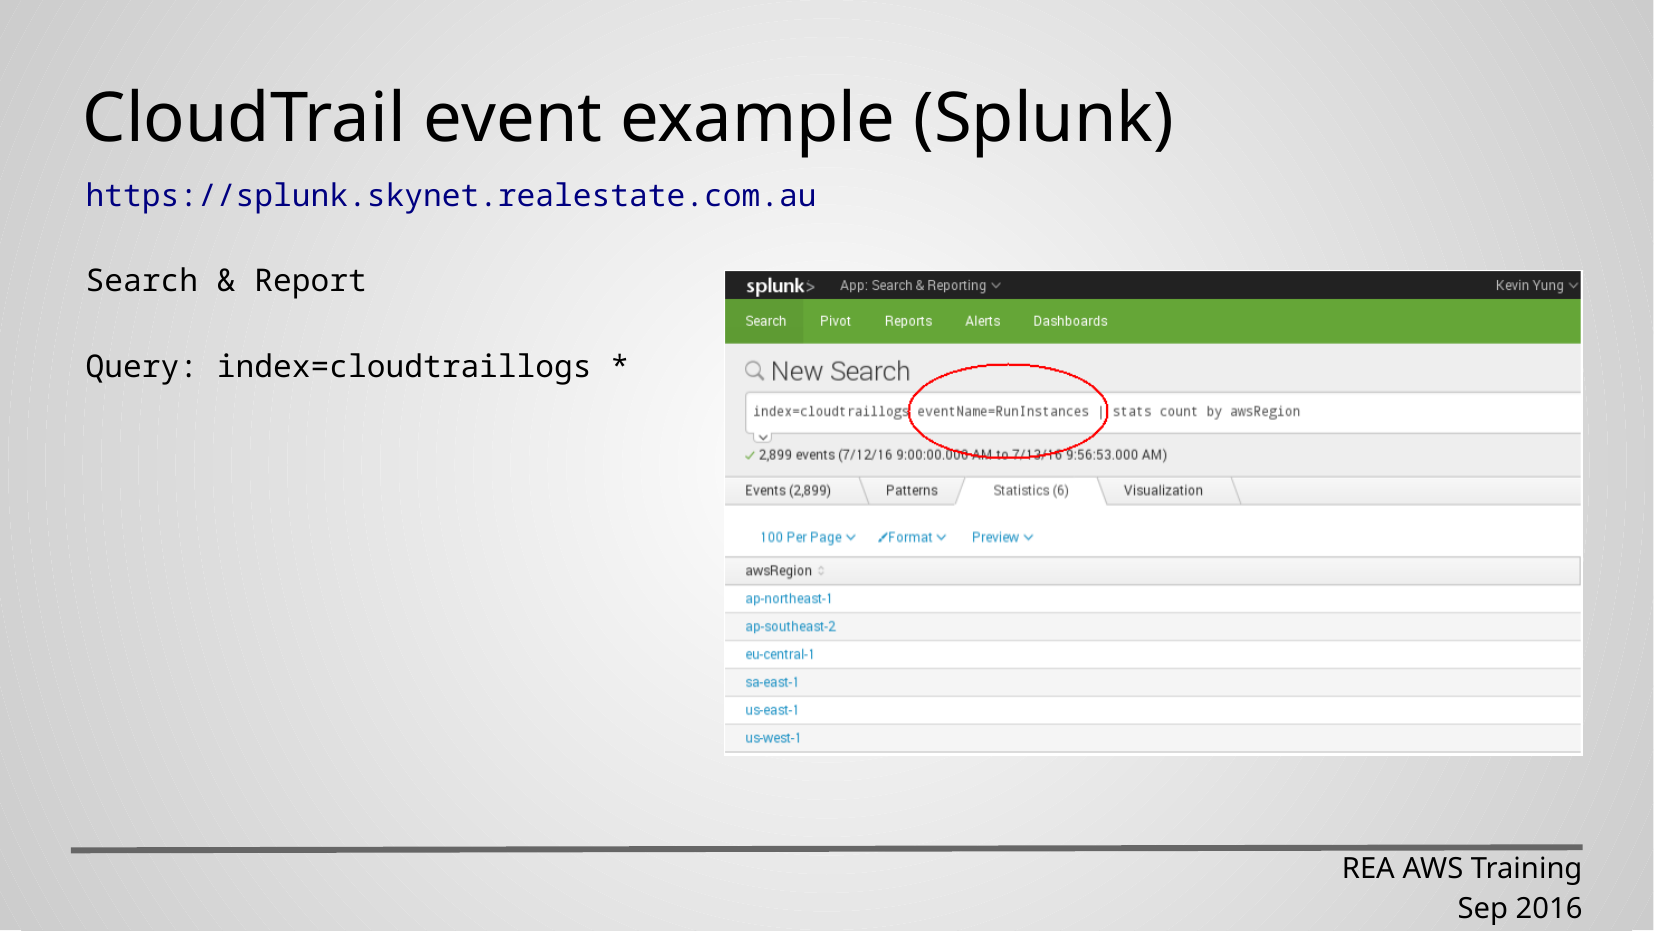

# CloudTrail event example (Splunk)
https://splunk.skynet.realestate.com.au
Search & Report
Query: index=cloudtraillogs *